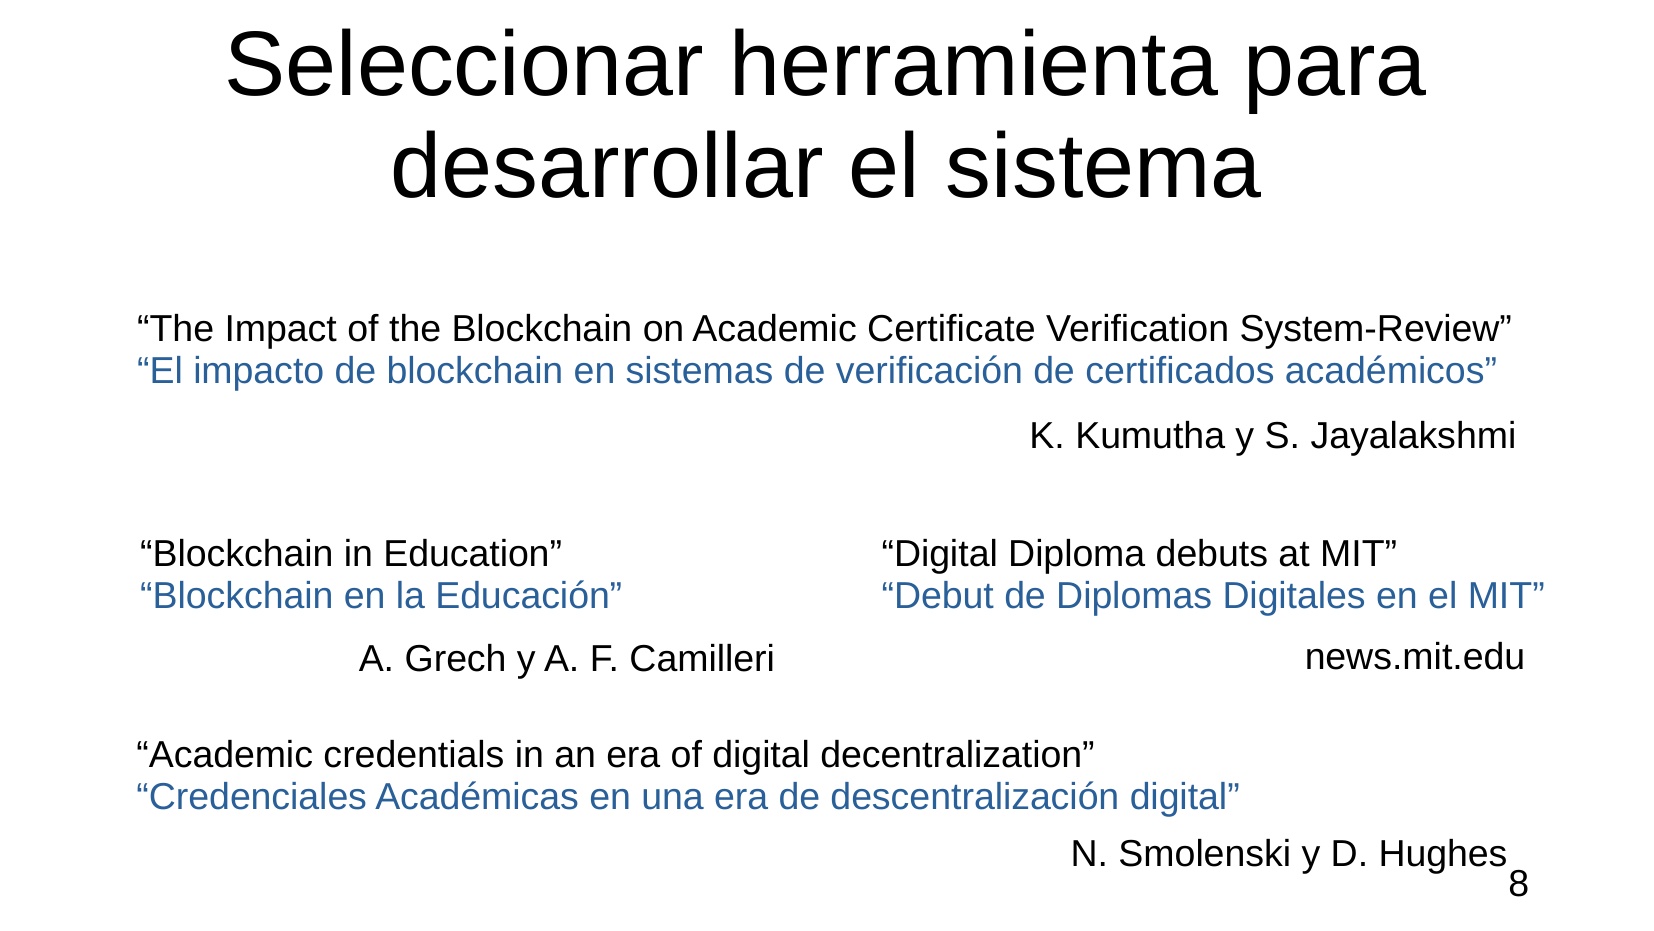

# Seleccionar herramienta para desarrollar el sistema
“The Impact of the Blockchain on Academic Certificate Verification System-Review”
“El impacto de blockchain en sistemas de verificación de certificados académicos”
K. Kumutha y S. Jayalakshmi
“Blockchain in Education”
“Blockchain en la Educación”
“Digital Diploma debuts at MIT”
“Debut de Diplomas Digitales en el MIT”
news.mit.edu
A. Grech y A. F. Camilleri
“Academic credentials in an era of digital decentralization”
“Credenciales Académicas en una era de descentralización digital”
N. Smolenski y D. Hughes